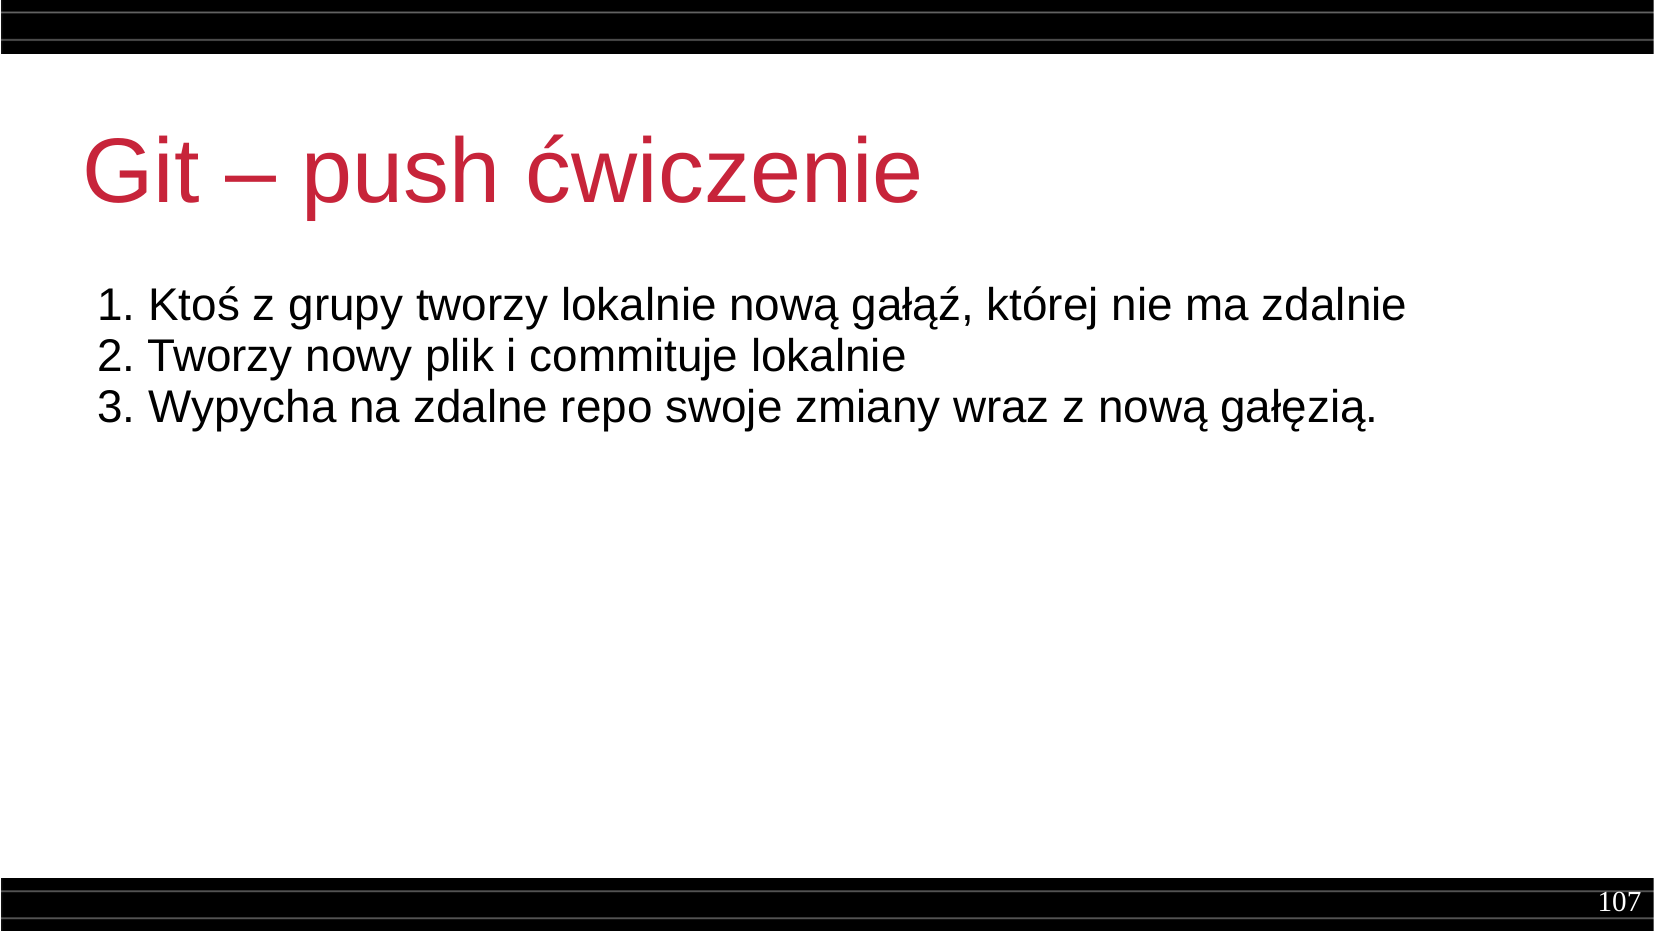

# Git – push ćwiczenie
1. Ktoś z grupy tworzy lokalnie nową gałąź, której nie ma zdalnie
2. Tworzy nowy plik i commituje lokalnie
3. Wypycha na zdalne repo swoje zmiany wraz z nową gałęzią.